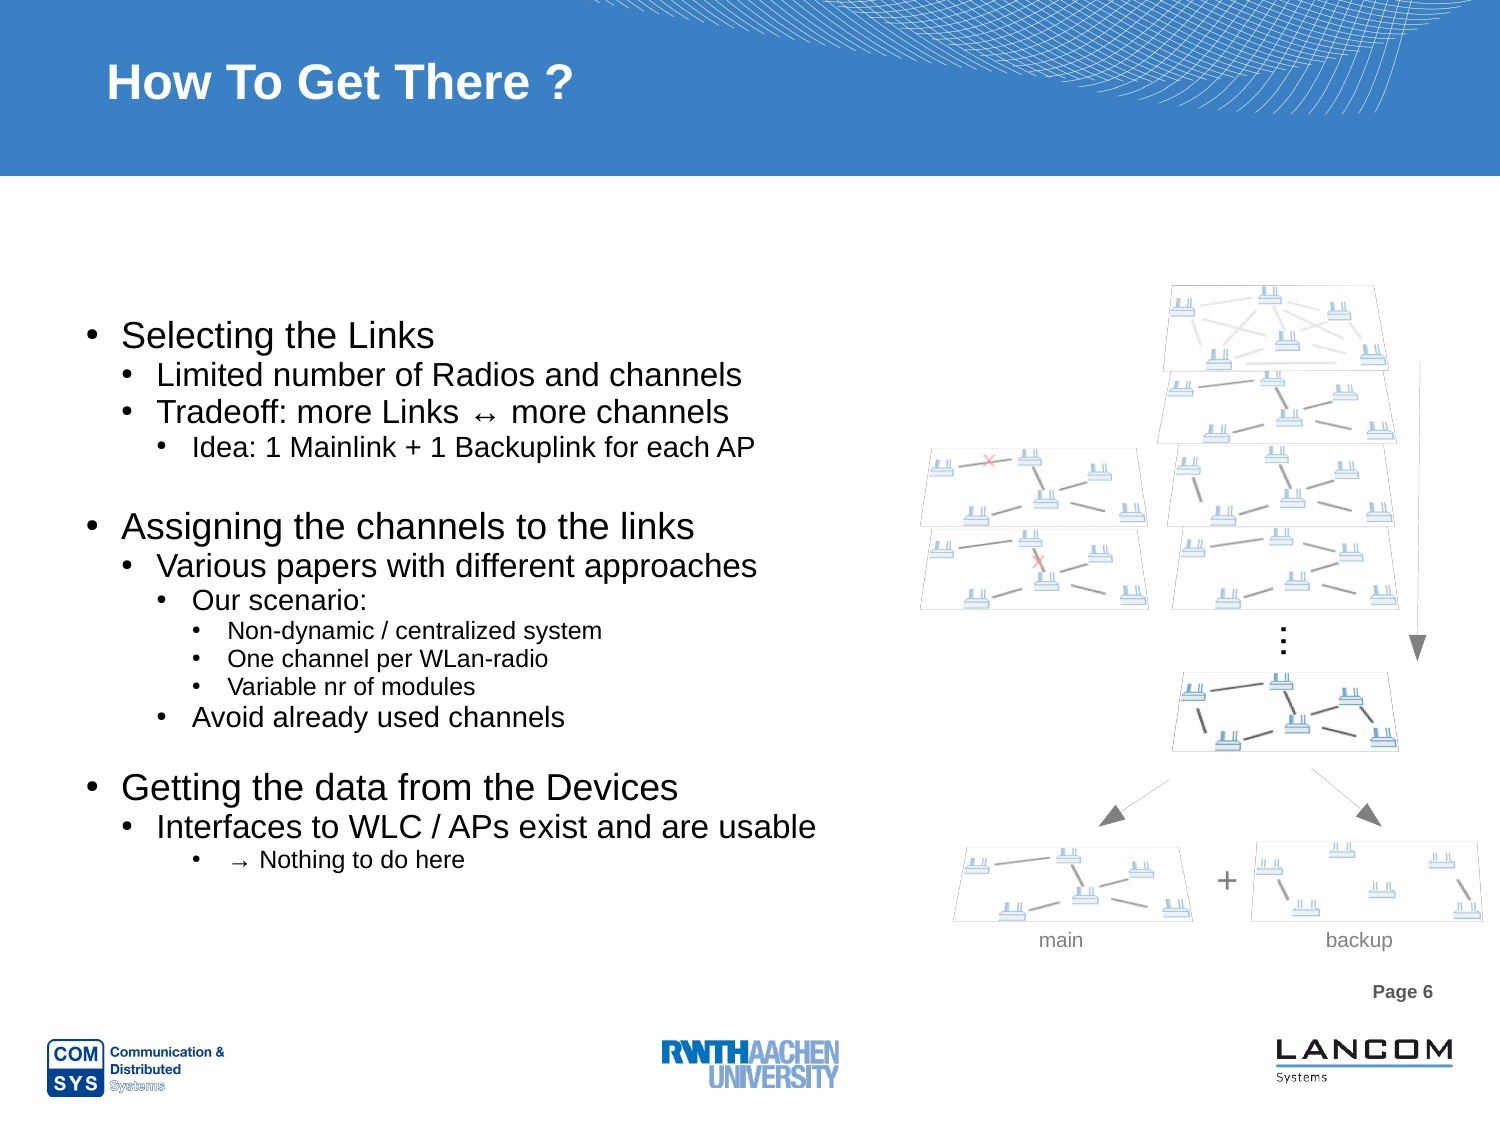

# How To Get There ?
Selecting the Links
Limited number of Radios and channels
Tradeoff: more Links ↔ more channels
Idea: 1 Mainlink + 1 Backuplink for each AP
Assigning the channels to the links
Various papers with different approaches
Our scenario:
Non-dynamic / centralized system
One channel per WLan-radio
Variable nr of modules
Avoid already used channels
Getting the data from the Devices
Interfaces to WLC / APs exist and are usable
→ Nothing to do here
...
+
main
backup